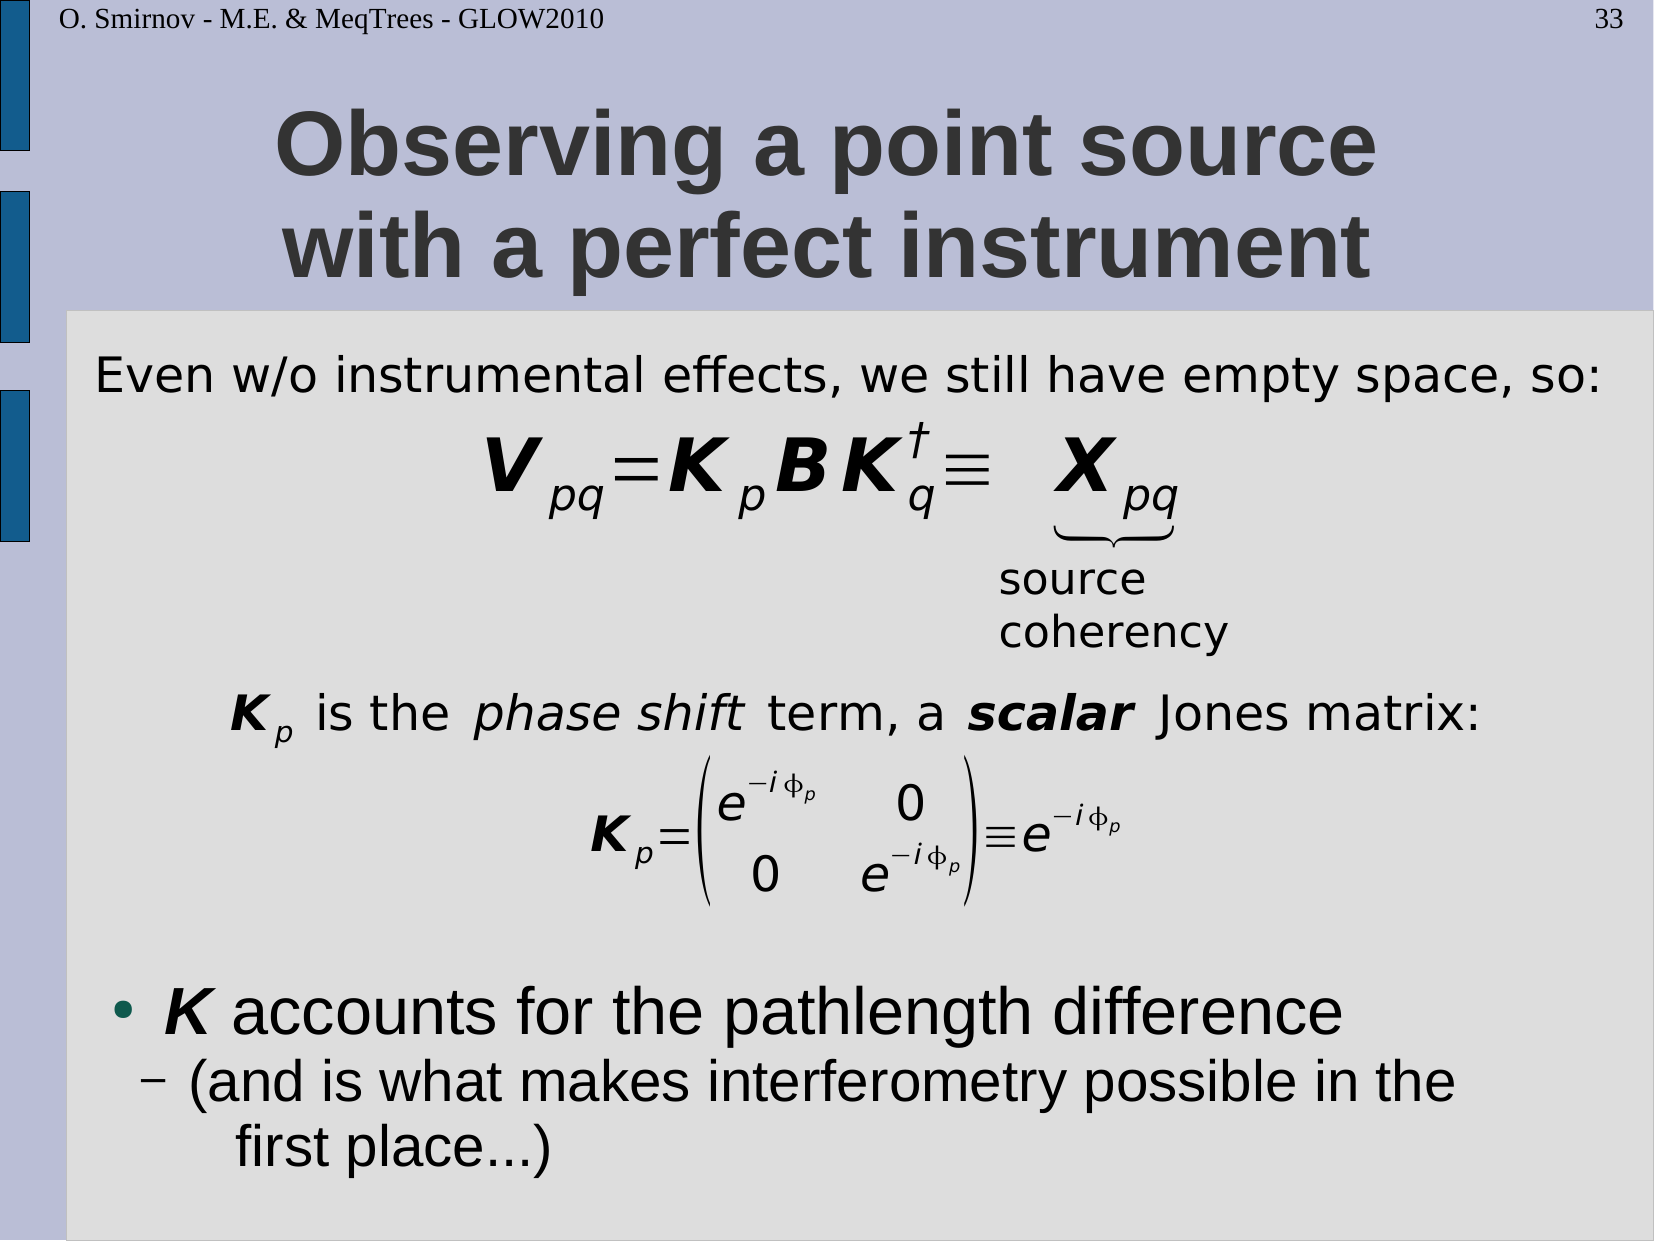

O. Smirnov - M.E. & MeqTrees - GLOW2010
33
# Observing a point source with a perfect instrument
K accounts for the pathlength difference
(and is what makes interferometry possible in the first place...)